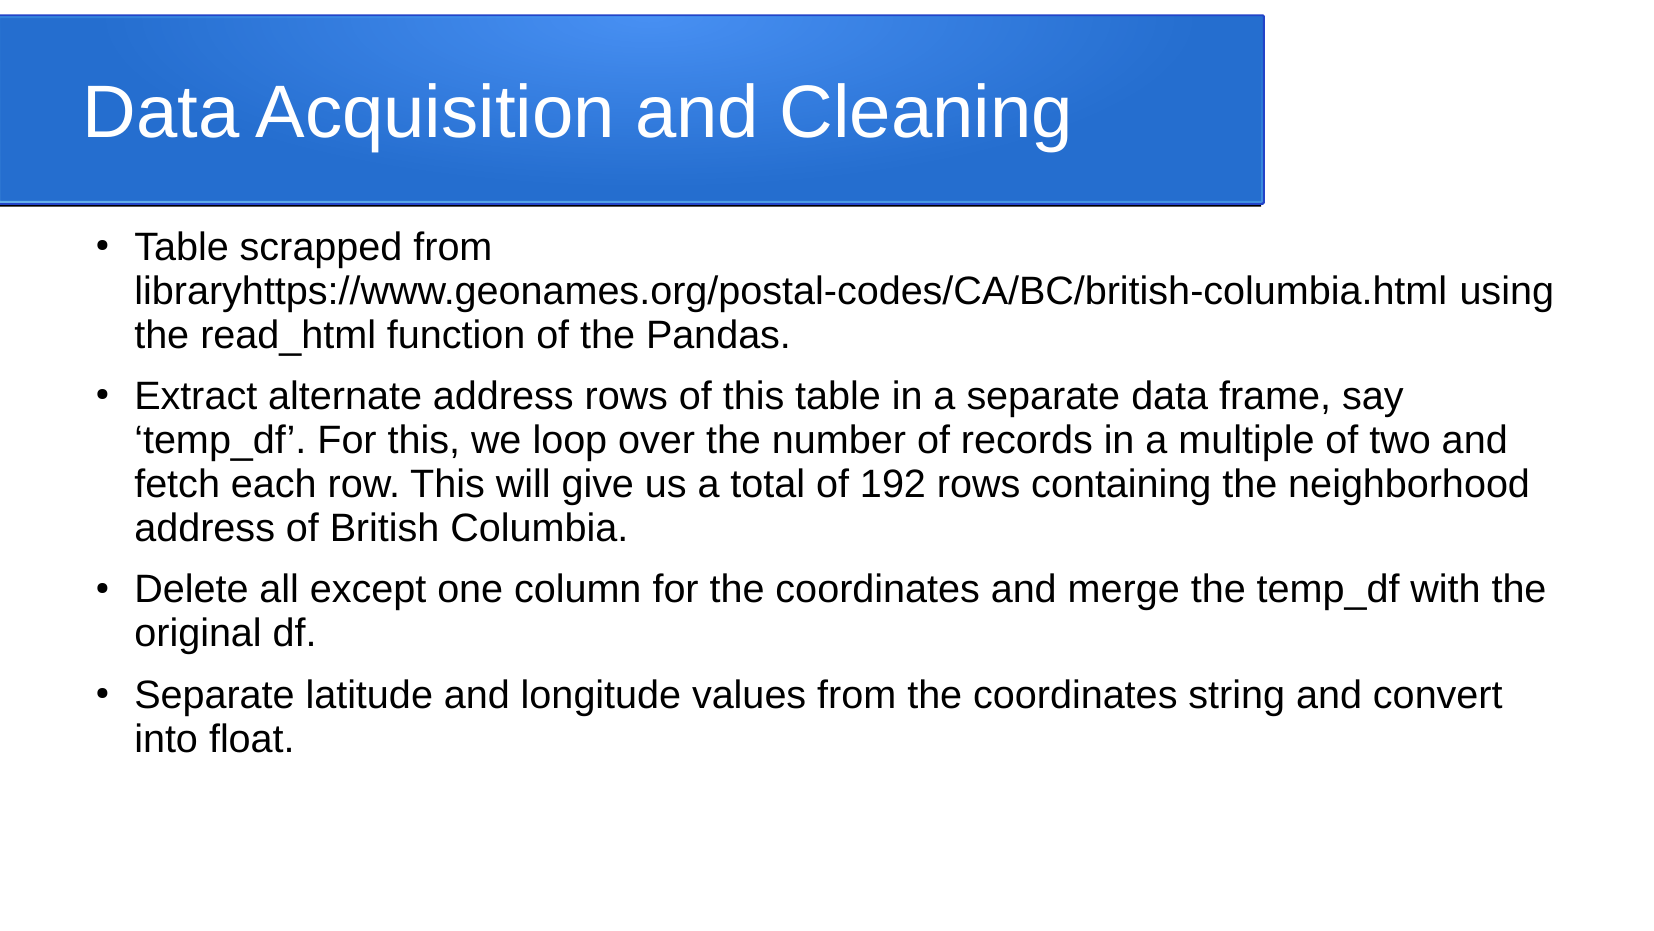

# Data Acquisition and Cleaning
Table scrapped from libraryhttps://www.geonames.org/postal-codes/CA/BC/british-columbia.html using the read_html function of the Pandas.
Extract alternate address rows of this table in a separate data frame, say ‘temp_df’. For this, we loop over the number of records in a multiple of two and fetch each row. This will give us a total of 192 rows containing the neighborhood address of British Columbia.
Delete all except one column for the coordinates and merge the temp_df with the original df.
Separate latitude and longitude values from the coordinates string and convert into float.